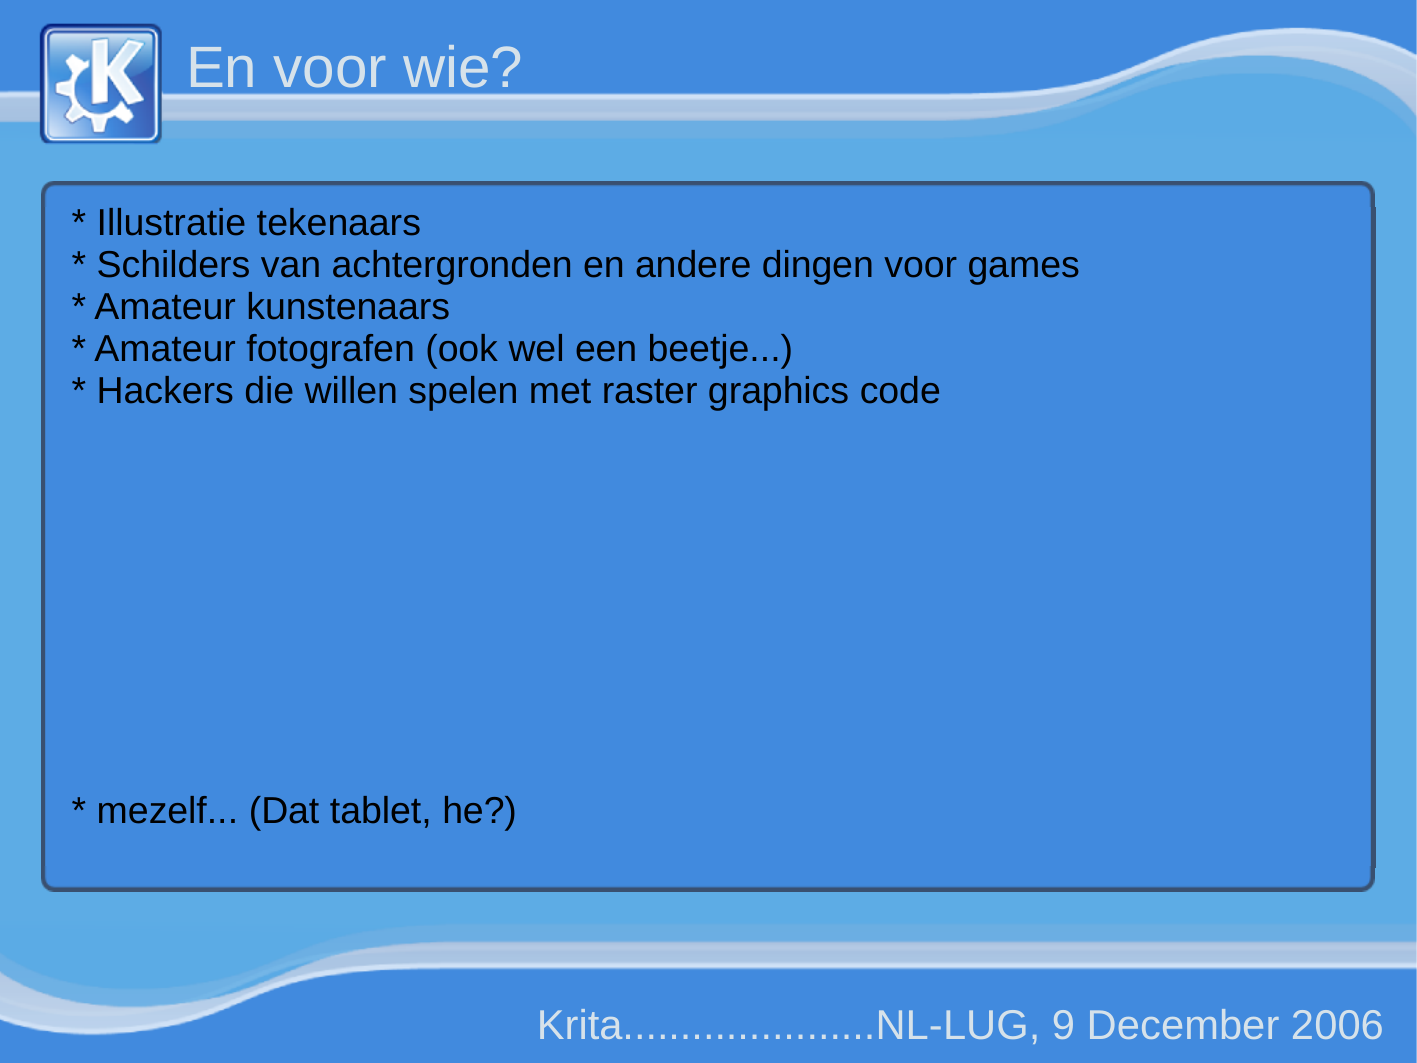

En voor wie?
* Illustratie tekenaars
* Schilders van achtergronden en andere dingen voor games
* Amateur kunstenaars
* Amateur fotografen (ook wel een beetje...)
* Hackers die willen spelen met raster graphics code
* mezelf... (Dat tablet, he?)